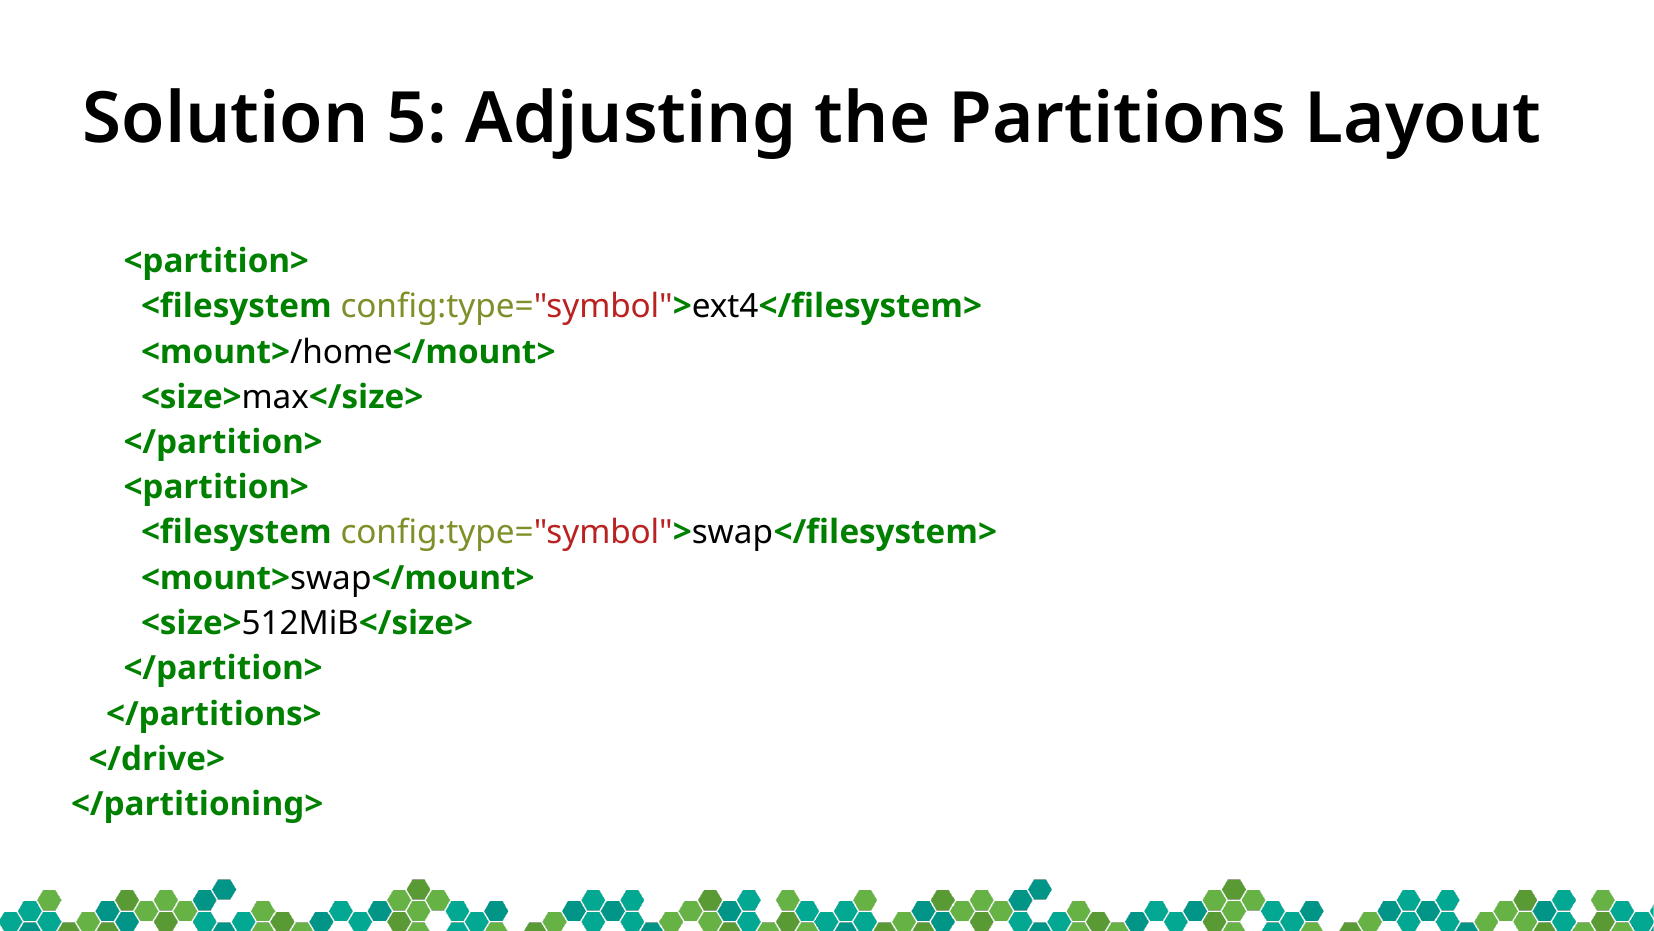

# Solution 5: Adjusting the Partitions Layout
 <partition>
 <filesystem config:type="symbol">ext4</filesystem>
 <mount>/home</mount>
 <size>max</size>
 </partition>
 <partition>
 <filesystem config:type="symbol">swap</filesystem>
 <mount>swap</mount>
 <size>512MiB</size>
 </partition>
 </partitions>
 </drive>
</partitioning>